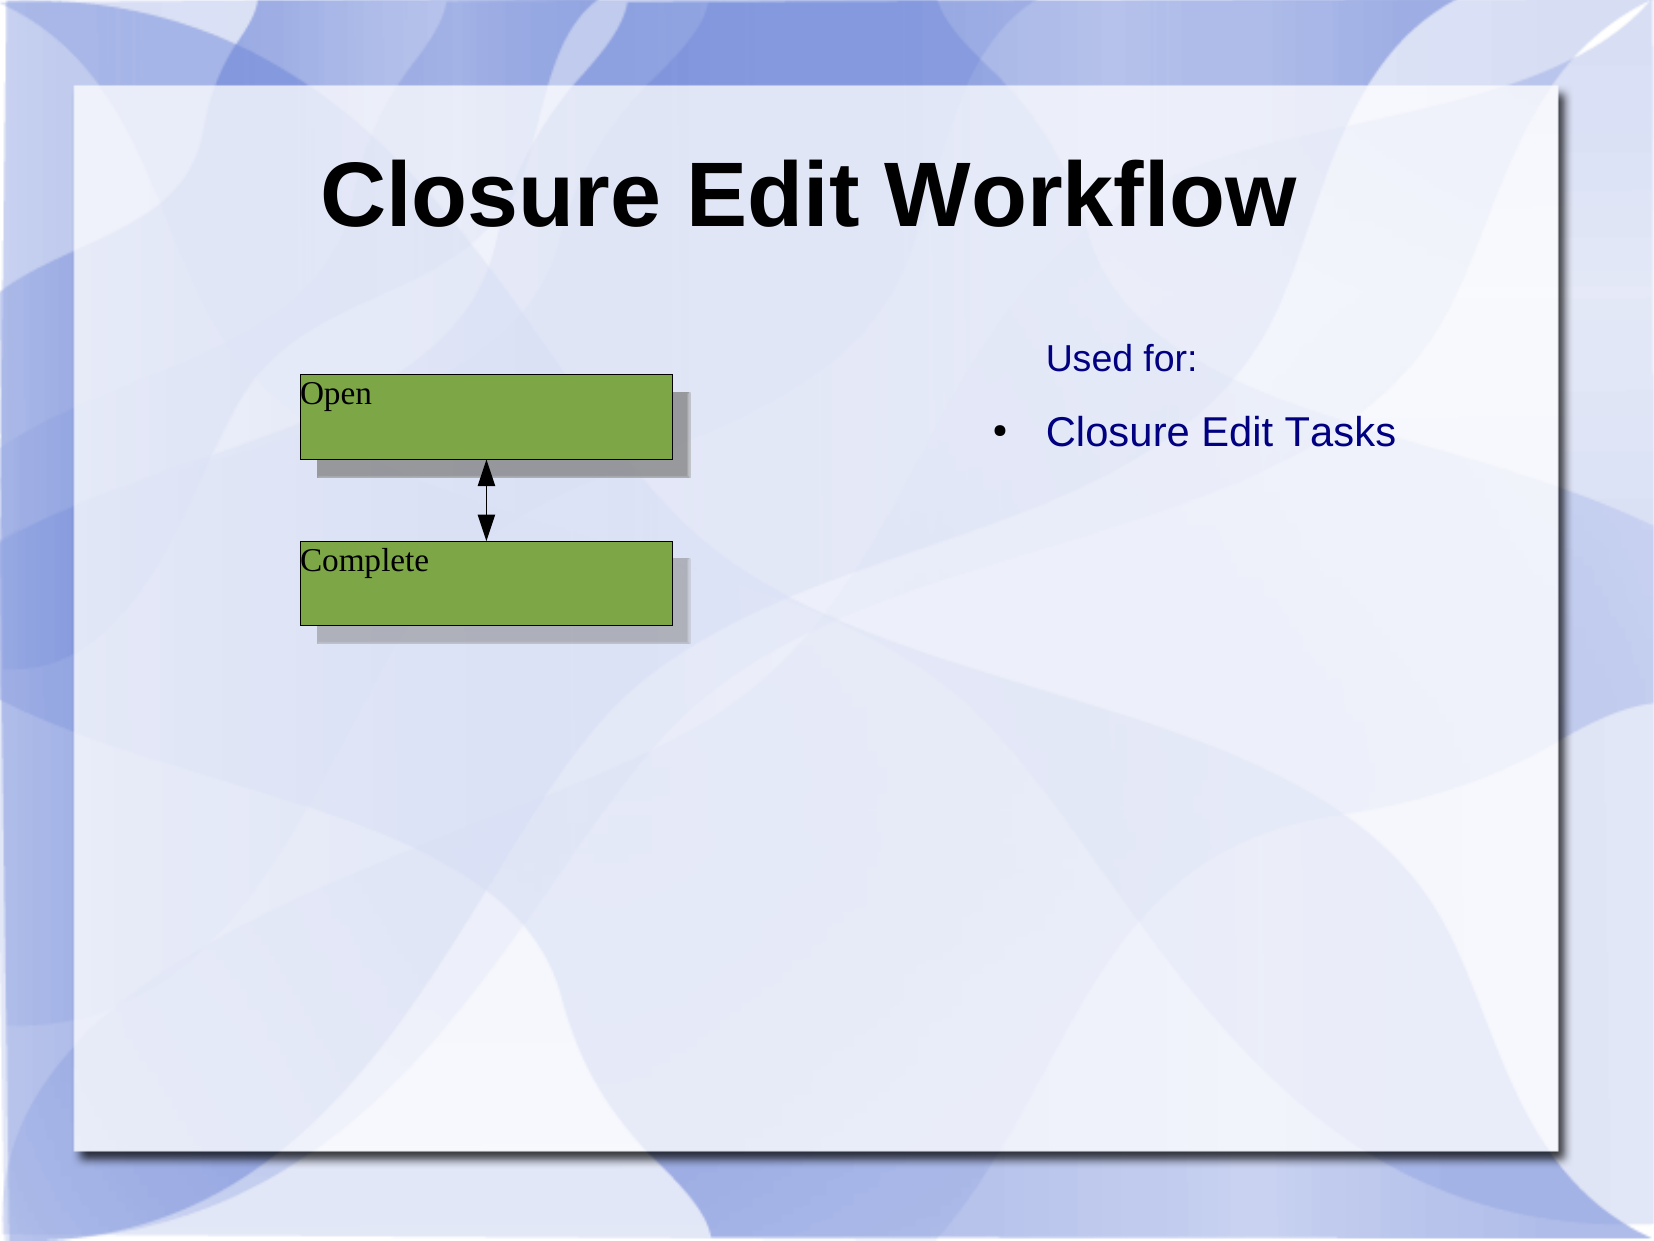

# Closure Edit Workflow
Used for:
Closure Edit Tasks
Open
Open
Complete